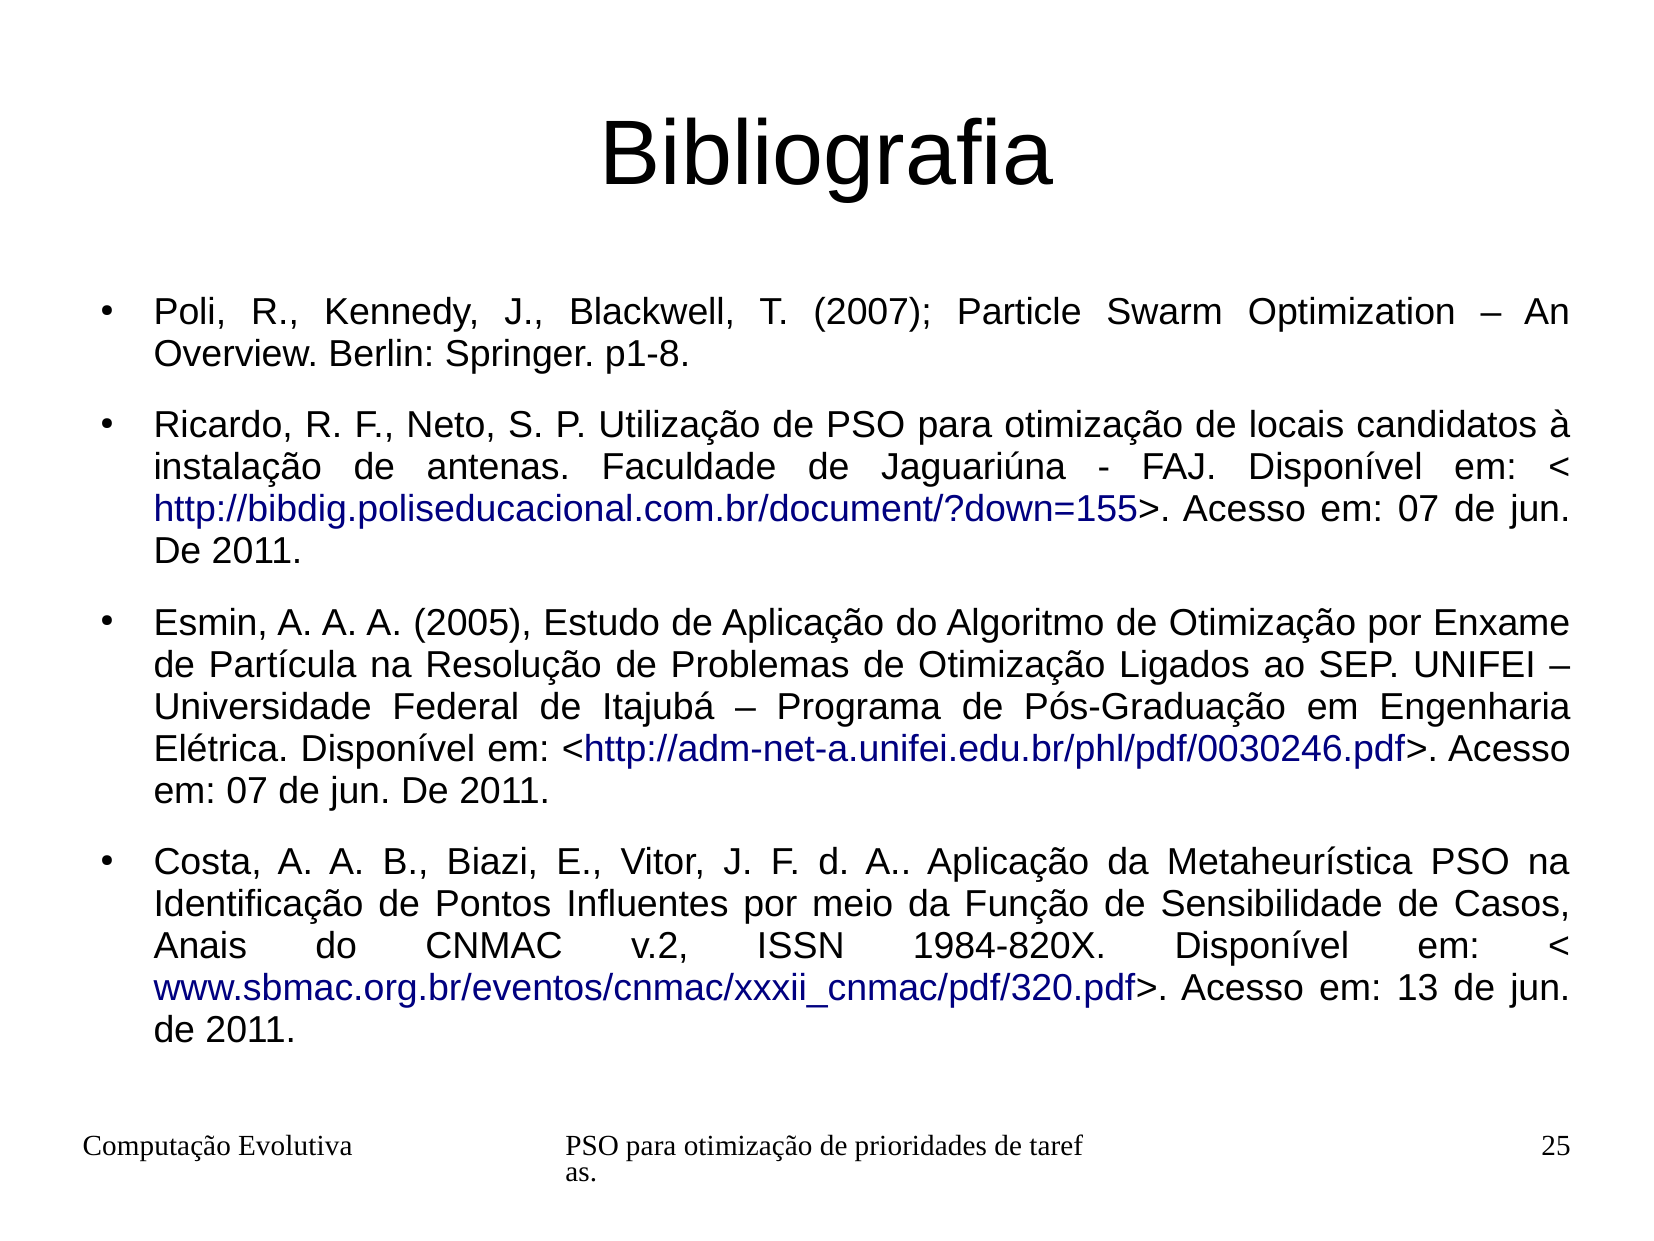

# Bibliografia
Poli, R., Kennedy, J., Blackwell, T. (2007); Particle Swarm Optimization – An Overview. Berlin: Springer. p1-8.
Ricardo, R. F., Neto, S. P. Utilização de PSO para otimização de locais candidatos à instalação de antenas. Faculdade de Jaguariúna - FAJ. Disponível em: <http://bibdig.poliseducacional.com.br/document/?down=155>. Acesso em: 07 de jun. De 2011.
Esmin, A. A. A. (2005), Estudo de Aplicação do Algoritmo de Otimização por Enxame de Partícula na Resolução de Problemas de Otimização Ligados ao SEP. UNIFEI – Universidade Federal de Itajubá – Programa de Pós-Graduação em Engenharia Elétrica. Disponível em: <http://adm-net-a.unifei.edu.br/phl/pdf/0030246.pdf>. Acesso em: 07 de jun. De 2011.
Costa, A. A. B., Biazi, E., Vitor, J. F. d. A.. Aplicação da Metaheurística PSO na Identificação de Pontos Influentes por meio da Função de Sensibilidade de Casos, Anais do CNMAC v.2, ISSN 1984-820X. Disponível em: <www.sbmac.org.br/eventos/cnmac/xxxii_cnmac/pdf/320.pdf>. Acesso em: 13 de jun. de 2011.
Computação Evolutiva
PSO para otimização de prioridades de tarefas.
25